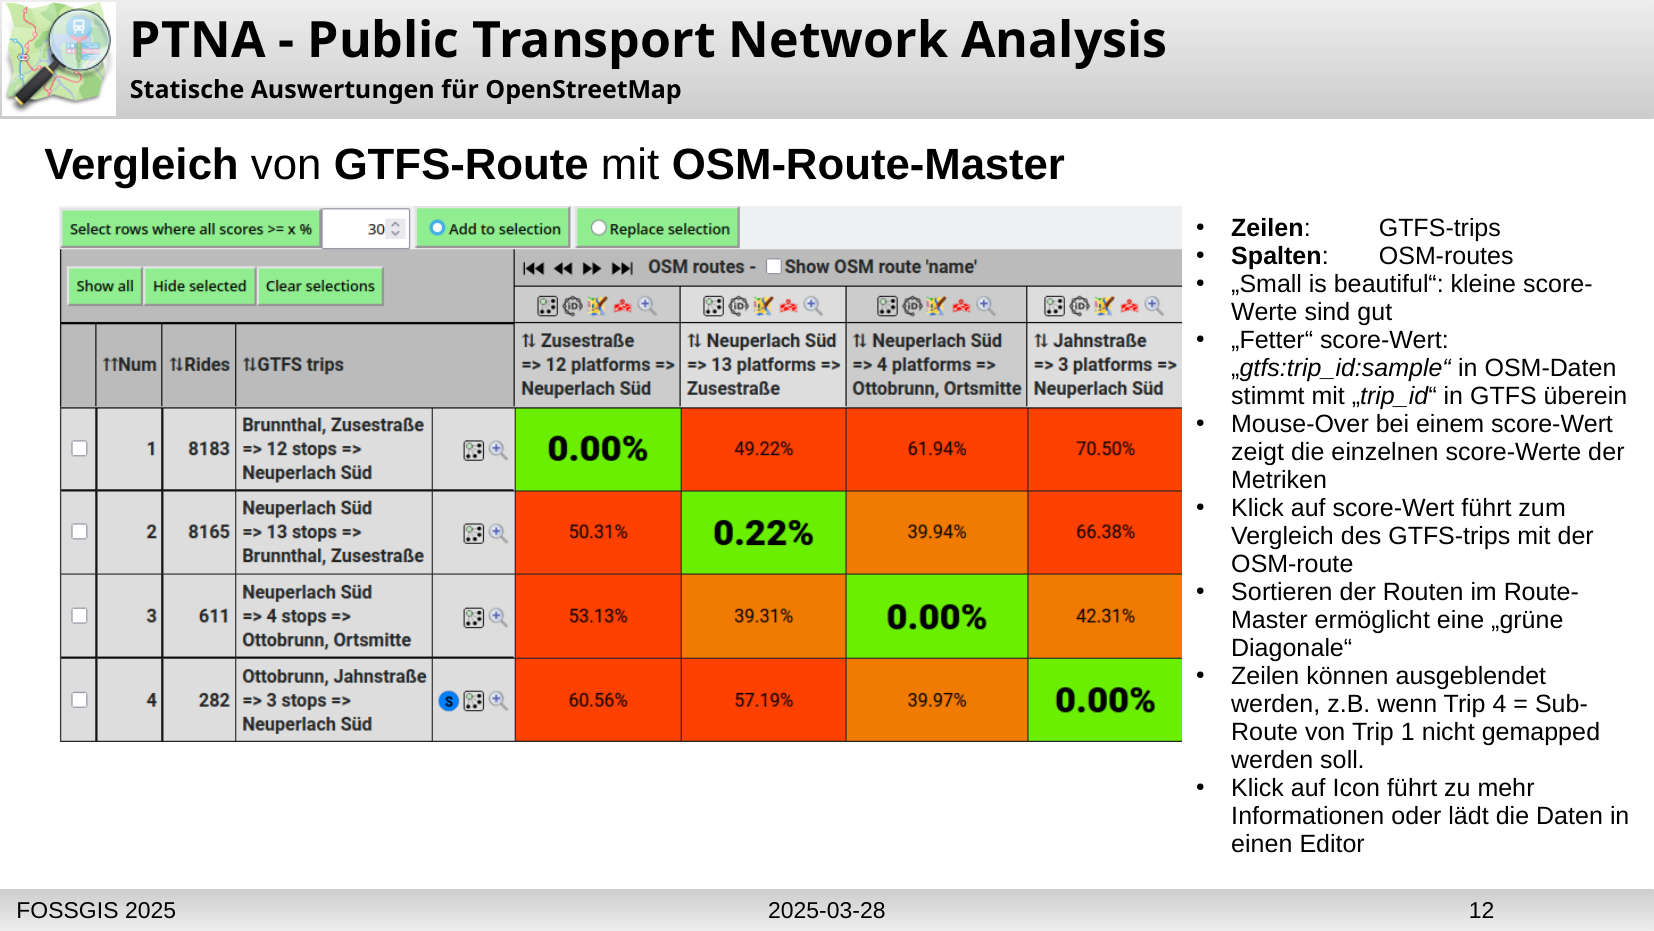

PTNA - Public Transport Network Analysis
Statische Auswertungen für OpenStreetMap
Vergleich von GTFS-Route mit OSM-Route-Master
Zeilen:	GTFS-trips
Spalten:	OSM-routes
„Small is beautiful“: kleine score-Werte sind gut
„Fetter“ score-Wert: „gtfs:trip_id:sample“ in OSM-Daten stimmt mit „trip_id“ in GTFS überein
Mouse-Over bei einem score-Wert zeigt die einzelnen score-Werte der Metriken
Klick auf score-Wert führt zum Vergleich des GTFS-trips mit der OSM-route
Sortieren der Routen im Route-Master ermöglicht eine „grüne Diagonale“
Zeilen können ausgeblendet werden, z.B. wenn Trip 4 = Sub-Route von Trip 1 nicht gemapped werden soll.
Klick auf Icon führt zu mehr Informationen oder lädt die Daten in einen Editor
FOSSGIS 2025
2025-03-28